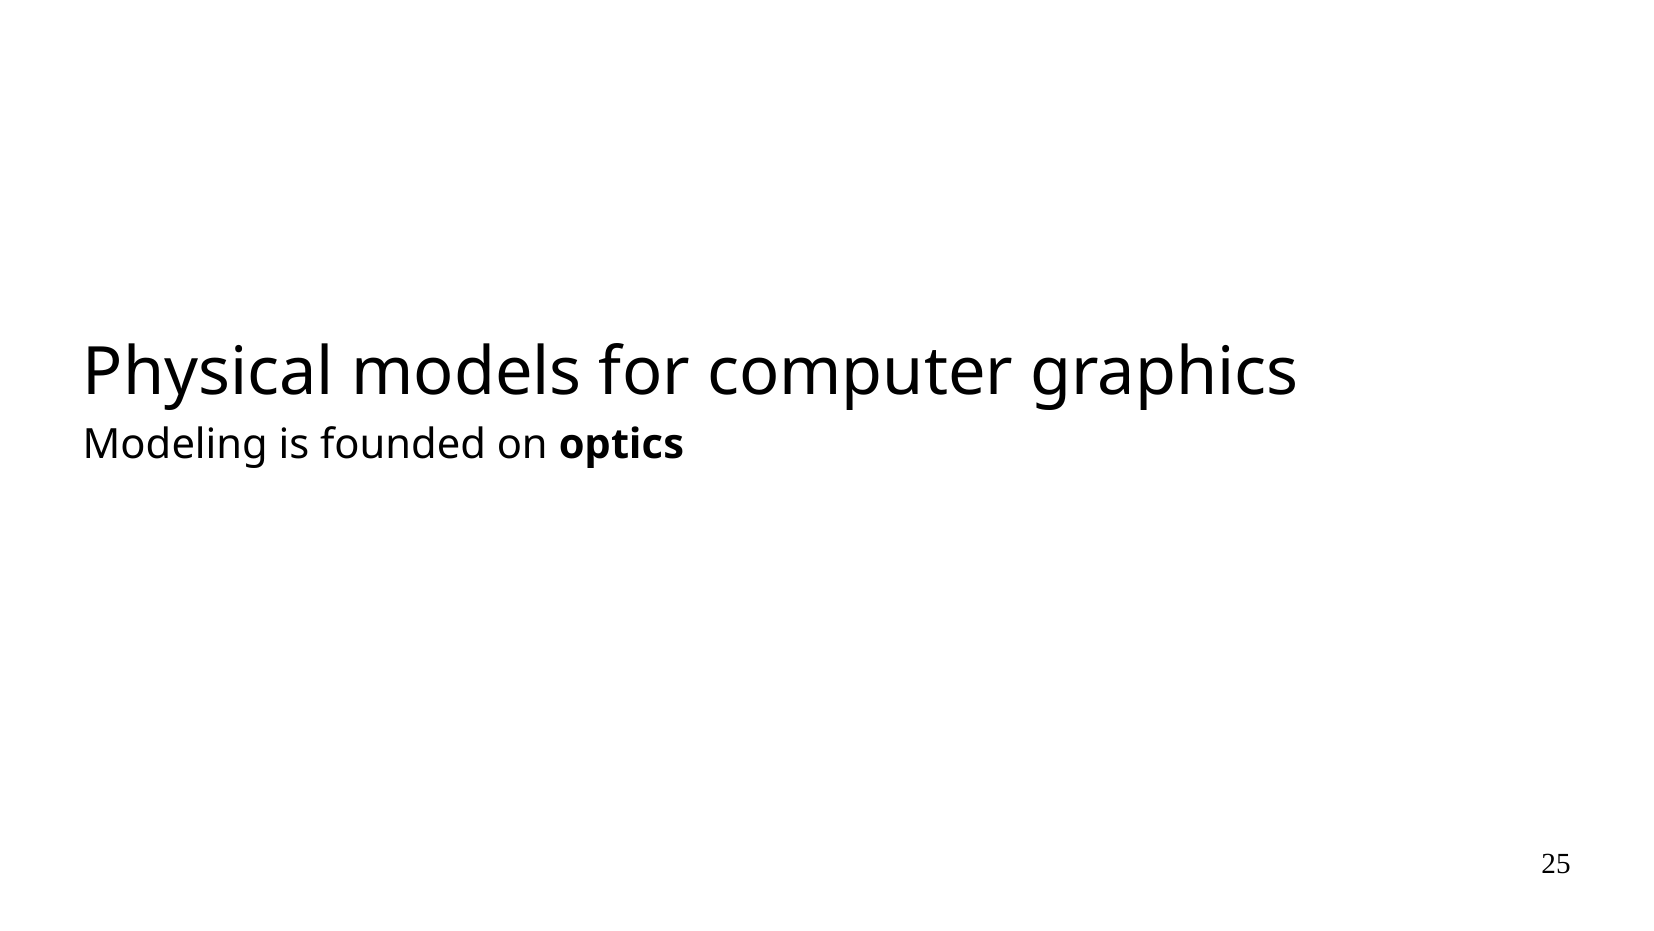

# Physical models for computer graphics
Modeling is founded on optics
25